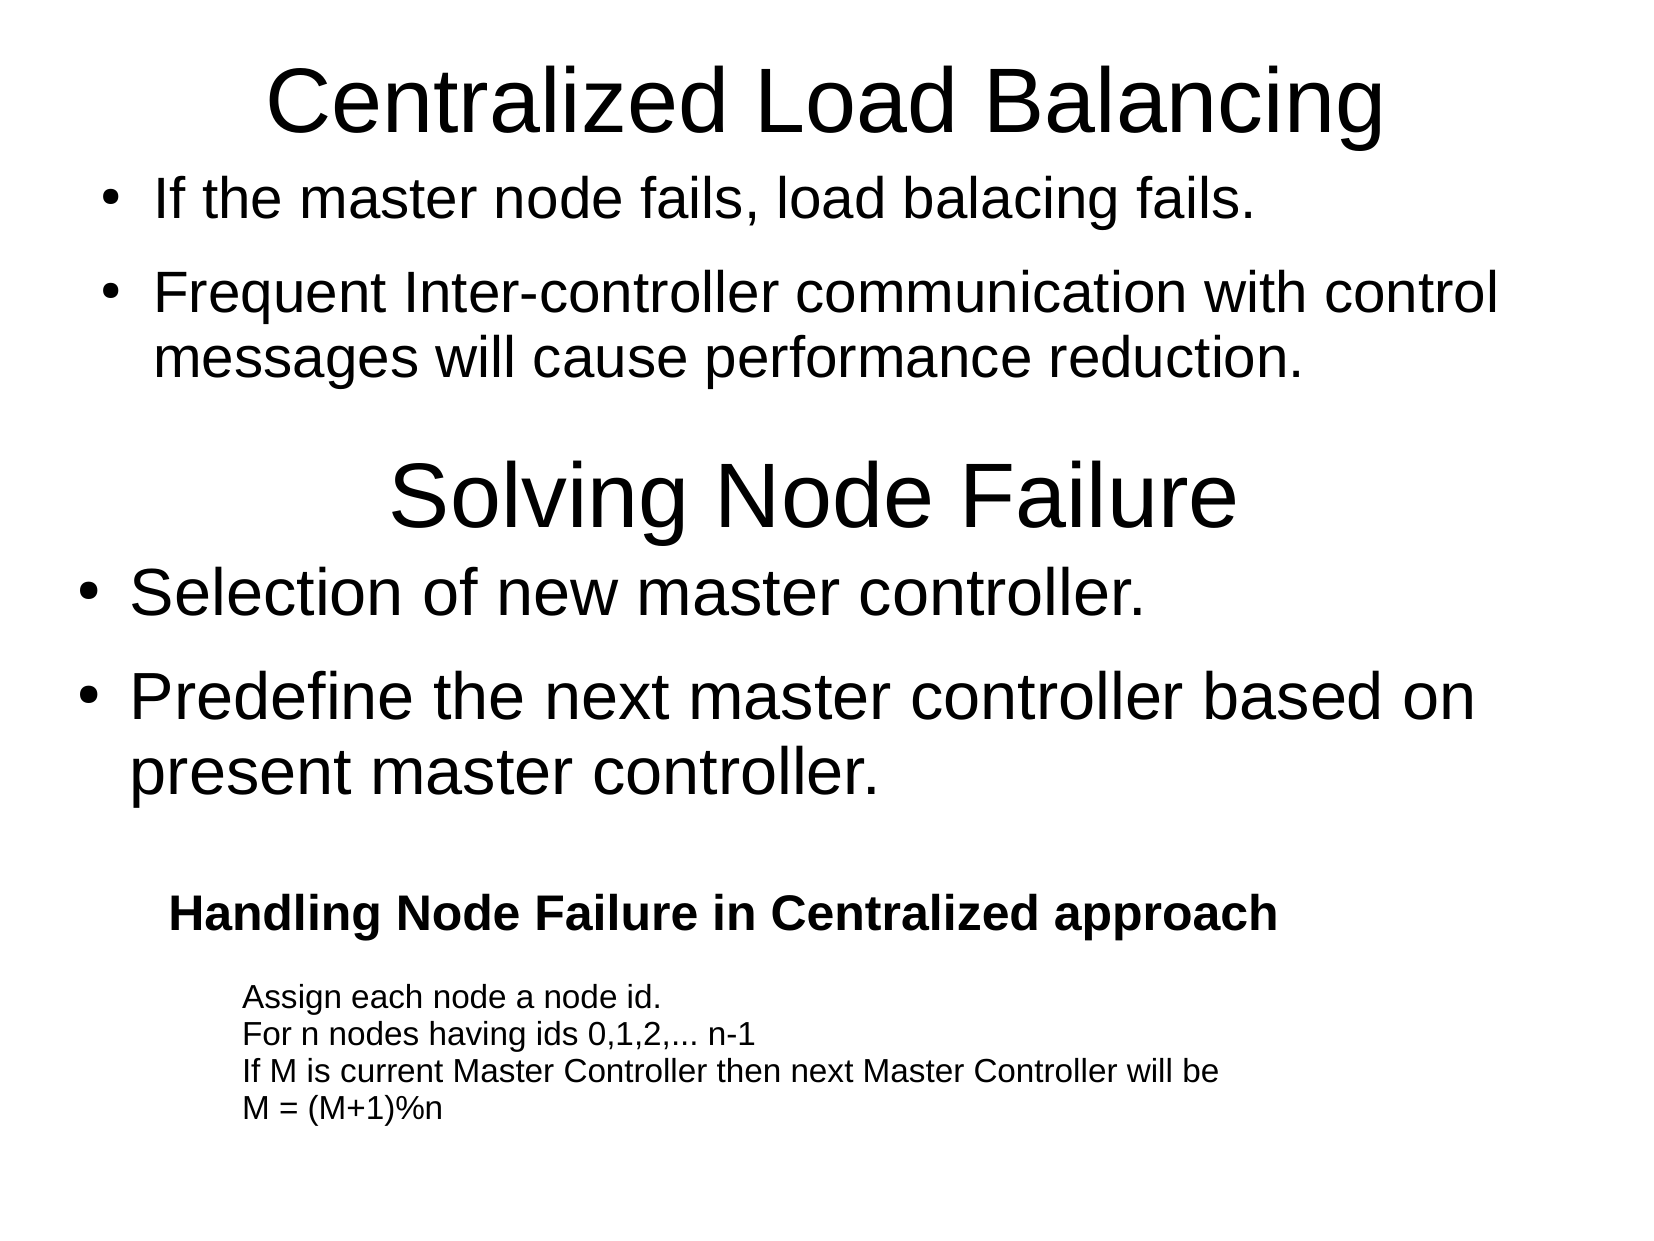

# Centralized Load Balancing
If the master node fails, load balacing fails.
Frequent Inter-controller communication with control messages will cause performance reduction.
Solving Node Failure
Selection of new master controller.
Predefine the next master controller based on present master controller.
Handling Node Failure in Centralized approach
	Assign each node a node id.
	For n nodes having ids 0,1,2,... n-1
	If M is current Master Controller then next Master Controller will be
	M = (M+1)%n